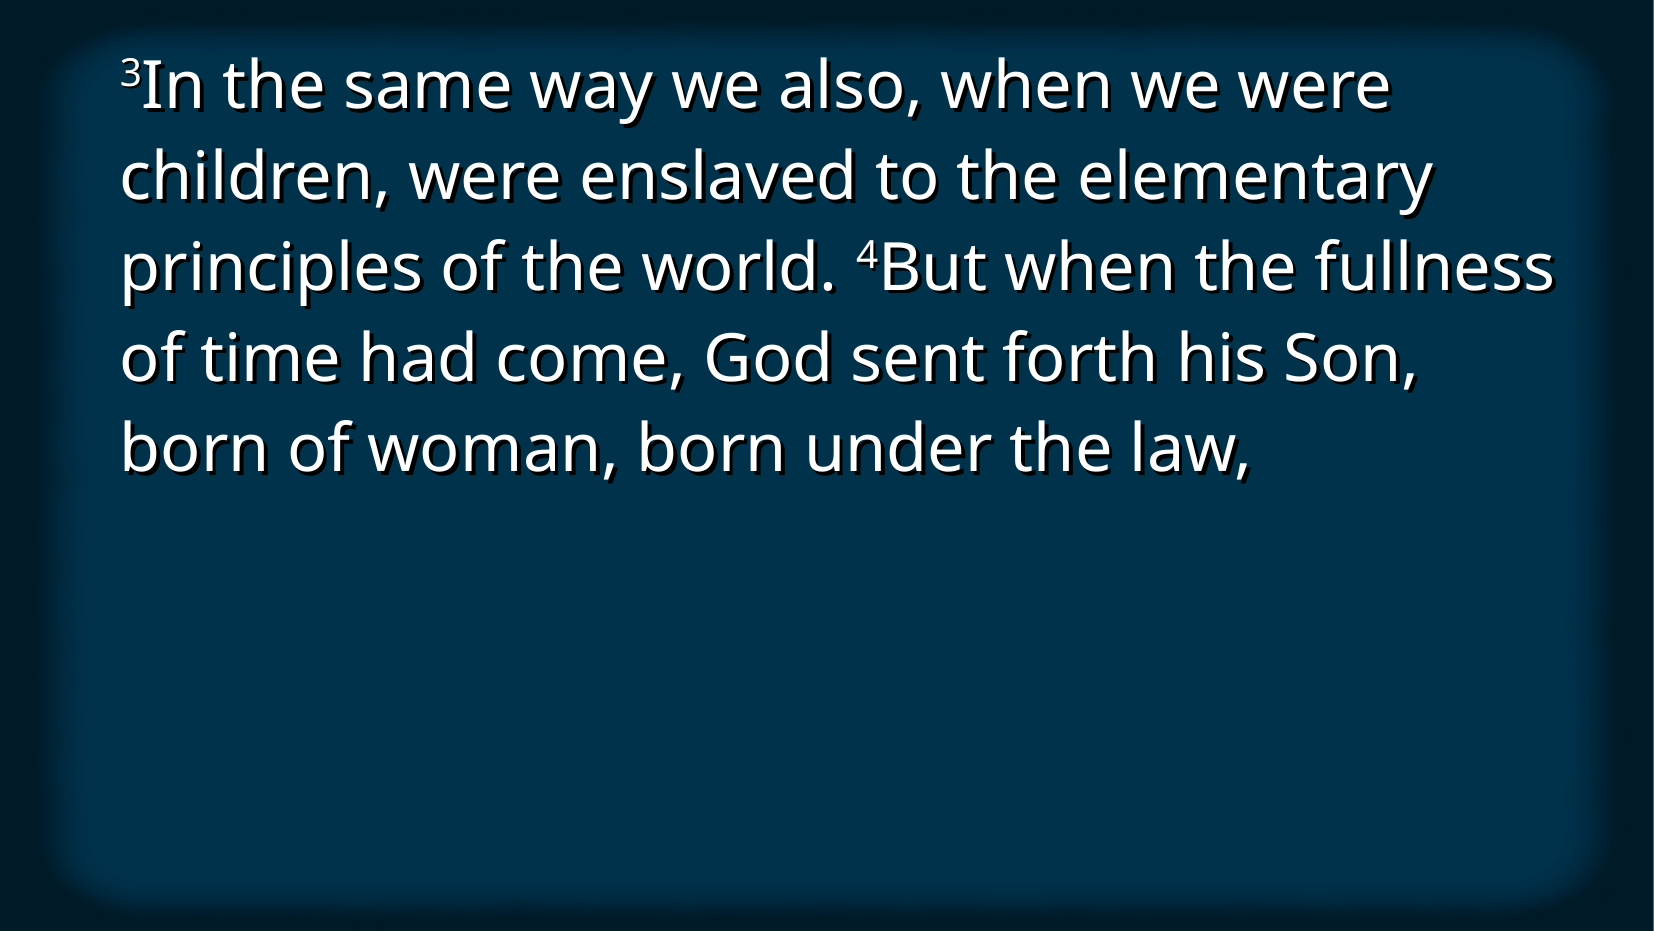

3In the same way we also, when we were children, were enslaved to the elementary principles of the world. 4But when the fullness of time had come, God sent forth his Son, born of woman, born under the law,